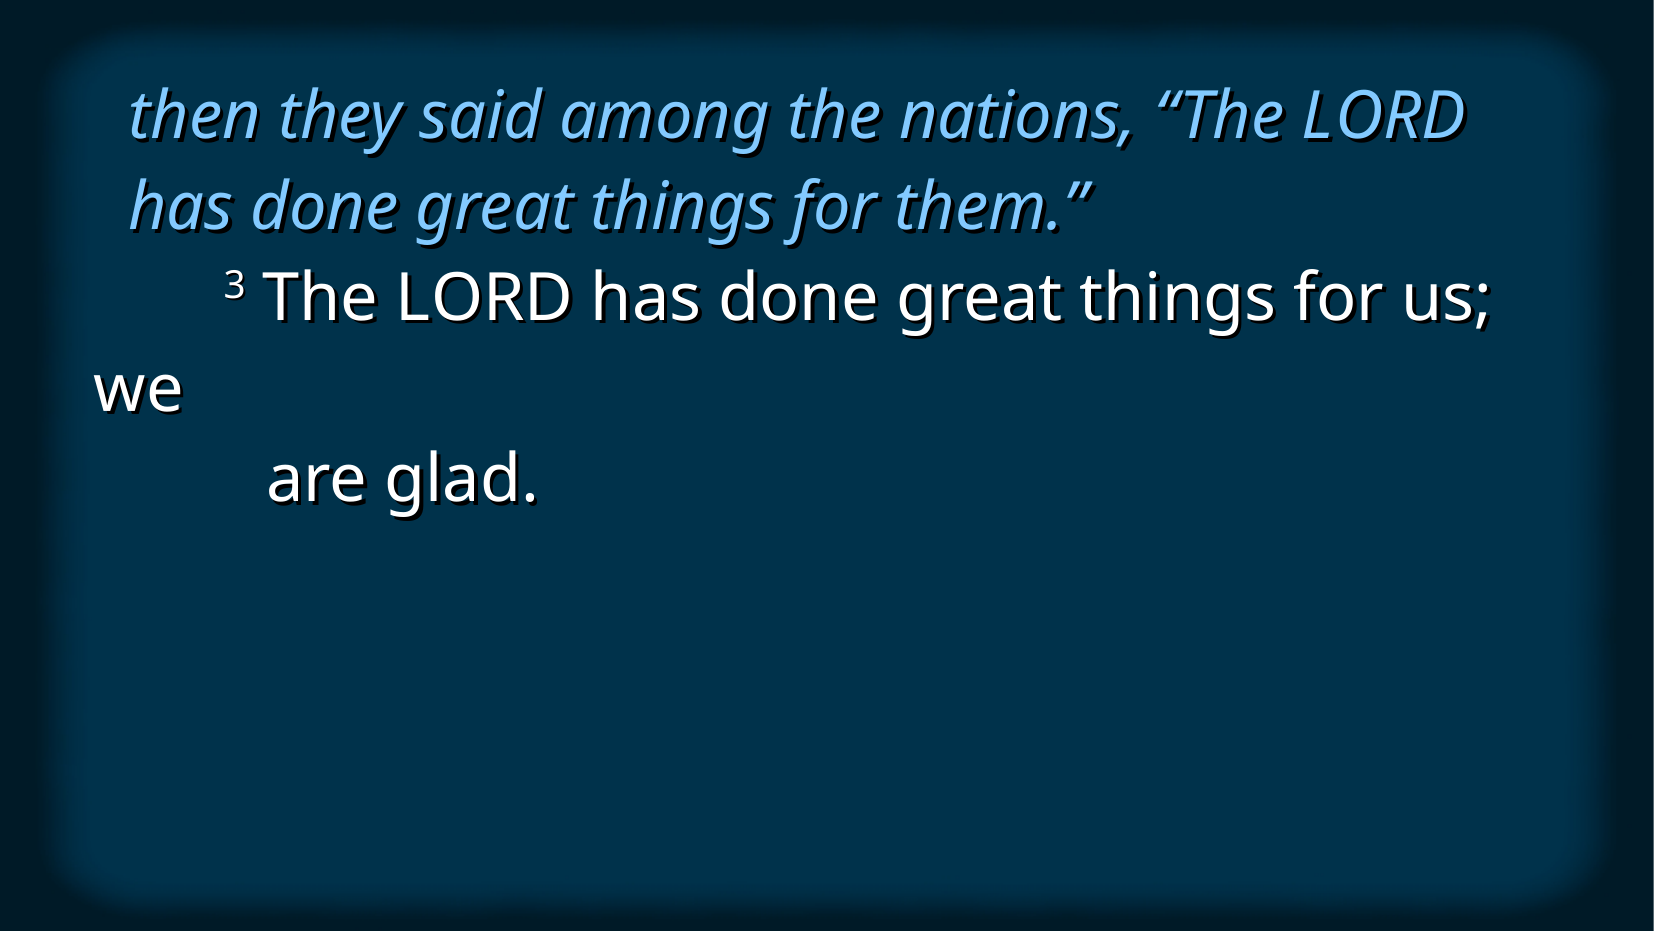

then they said among the nations, “The LORD
 has done great things for them.”
 3 The LORD has done great things for us; we
 are glad.